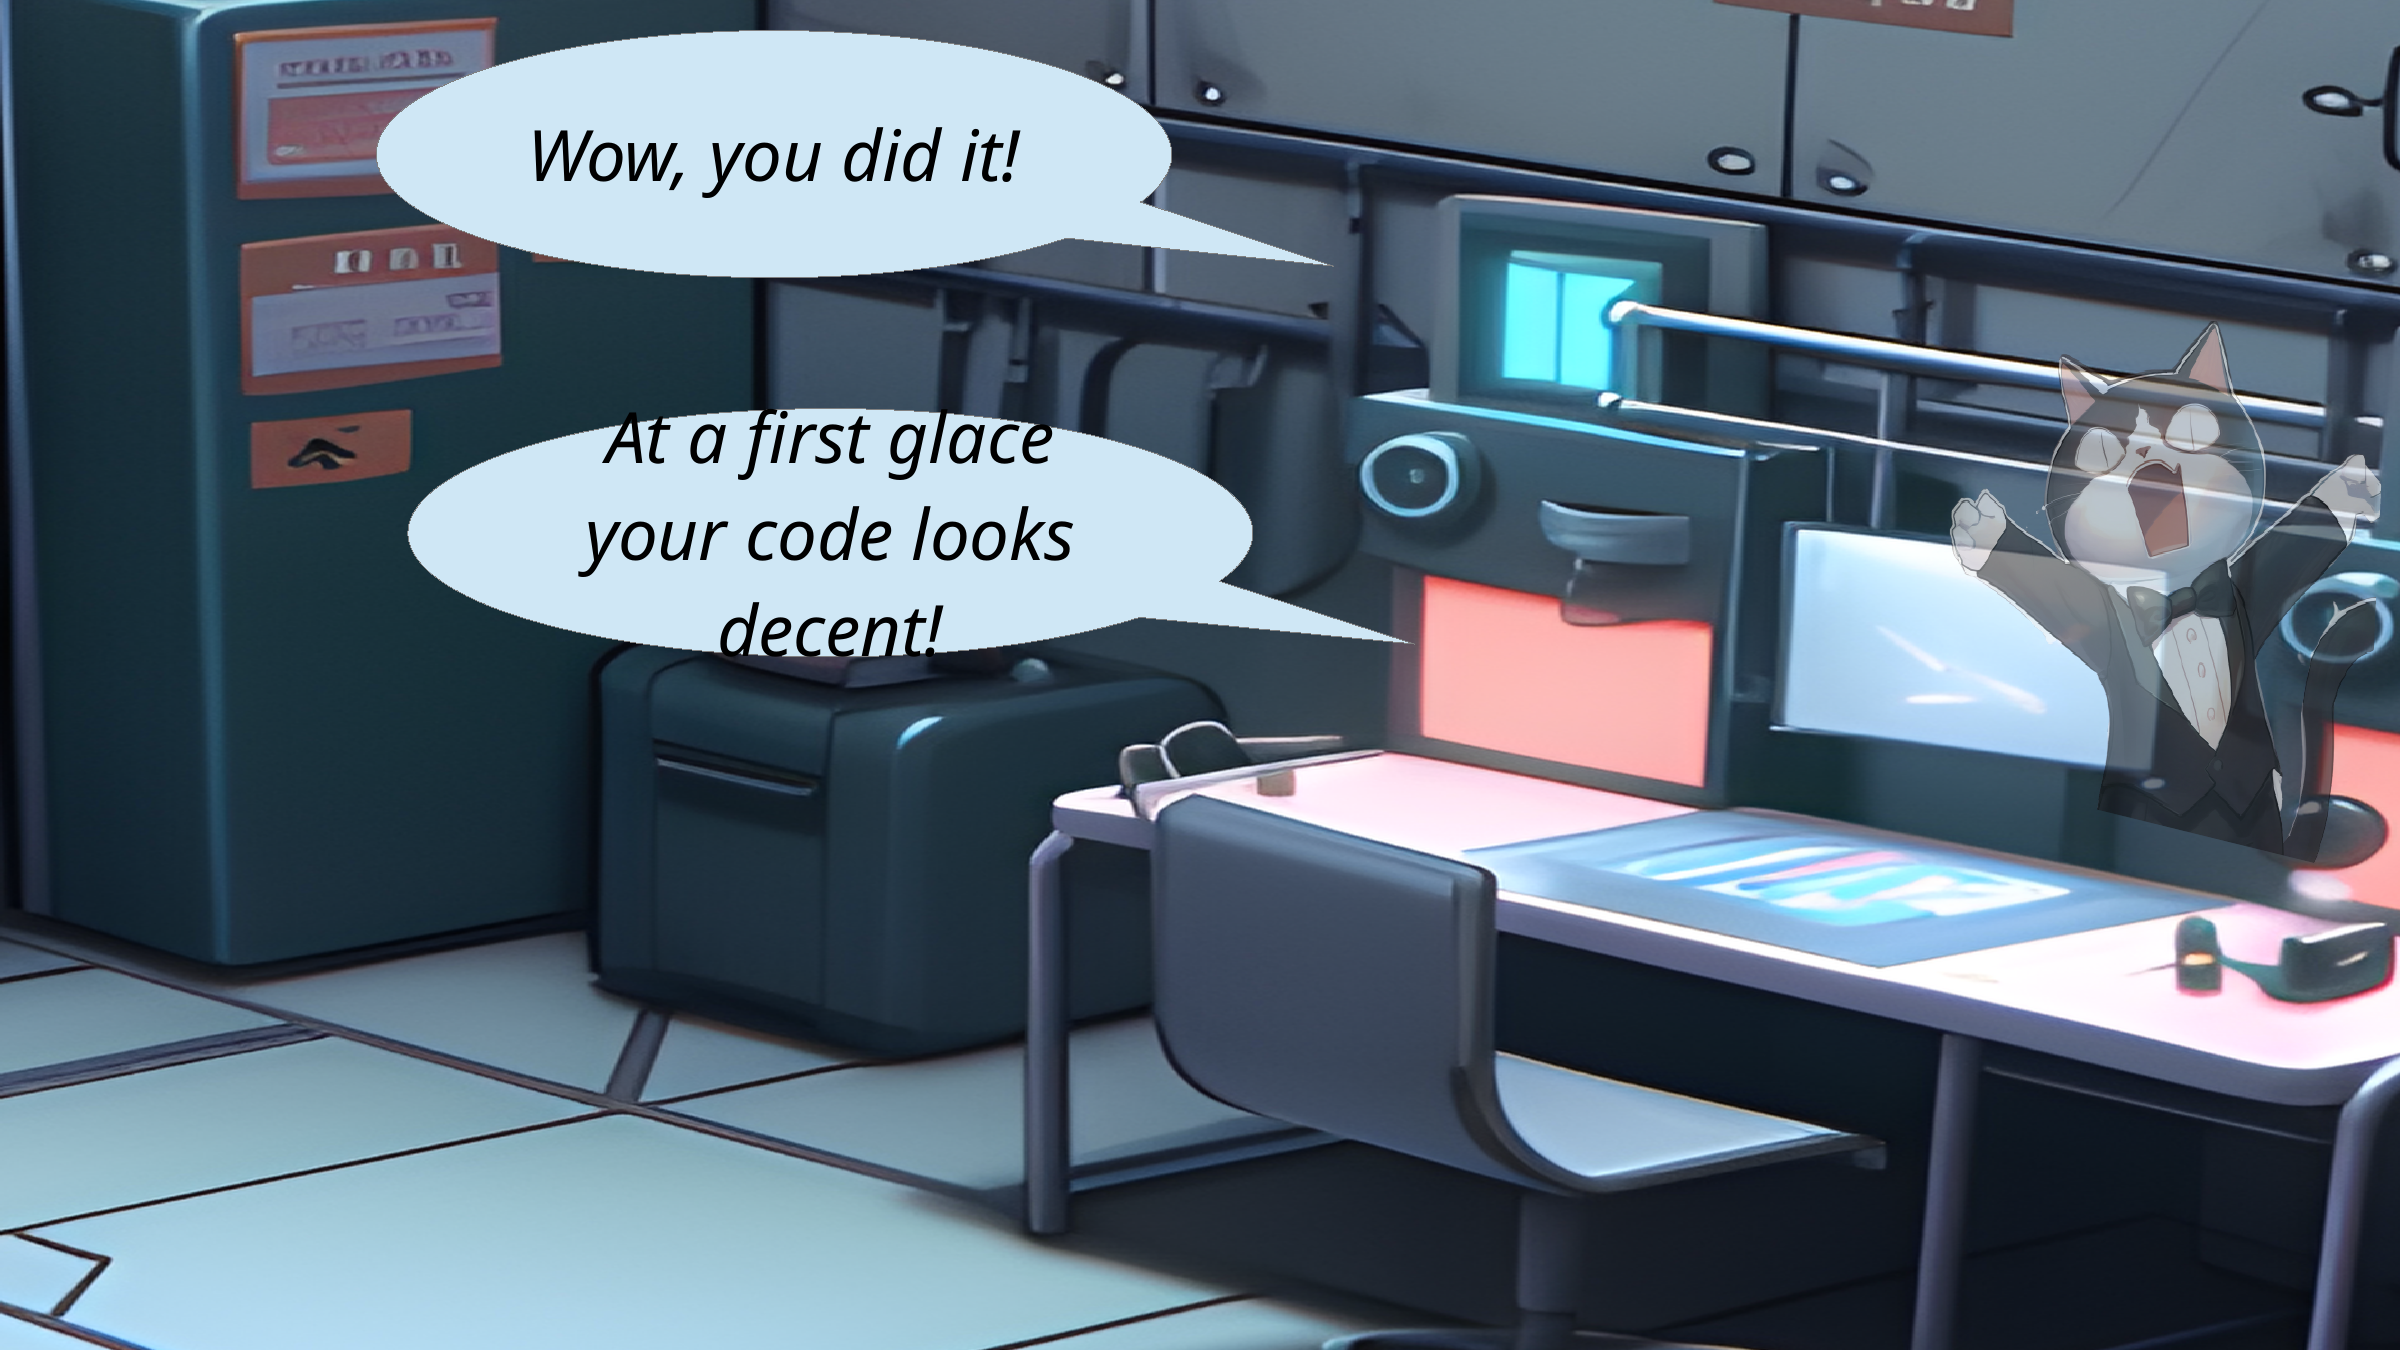

Wow, you did it!
At a first glace your code looks decent!